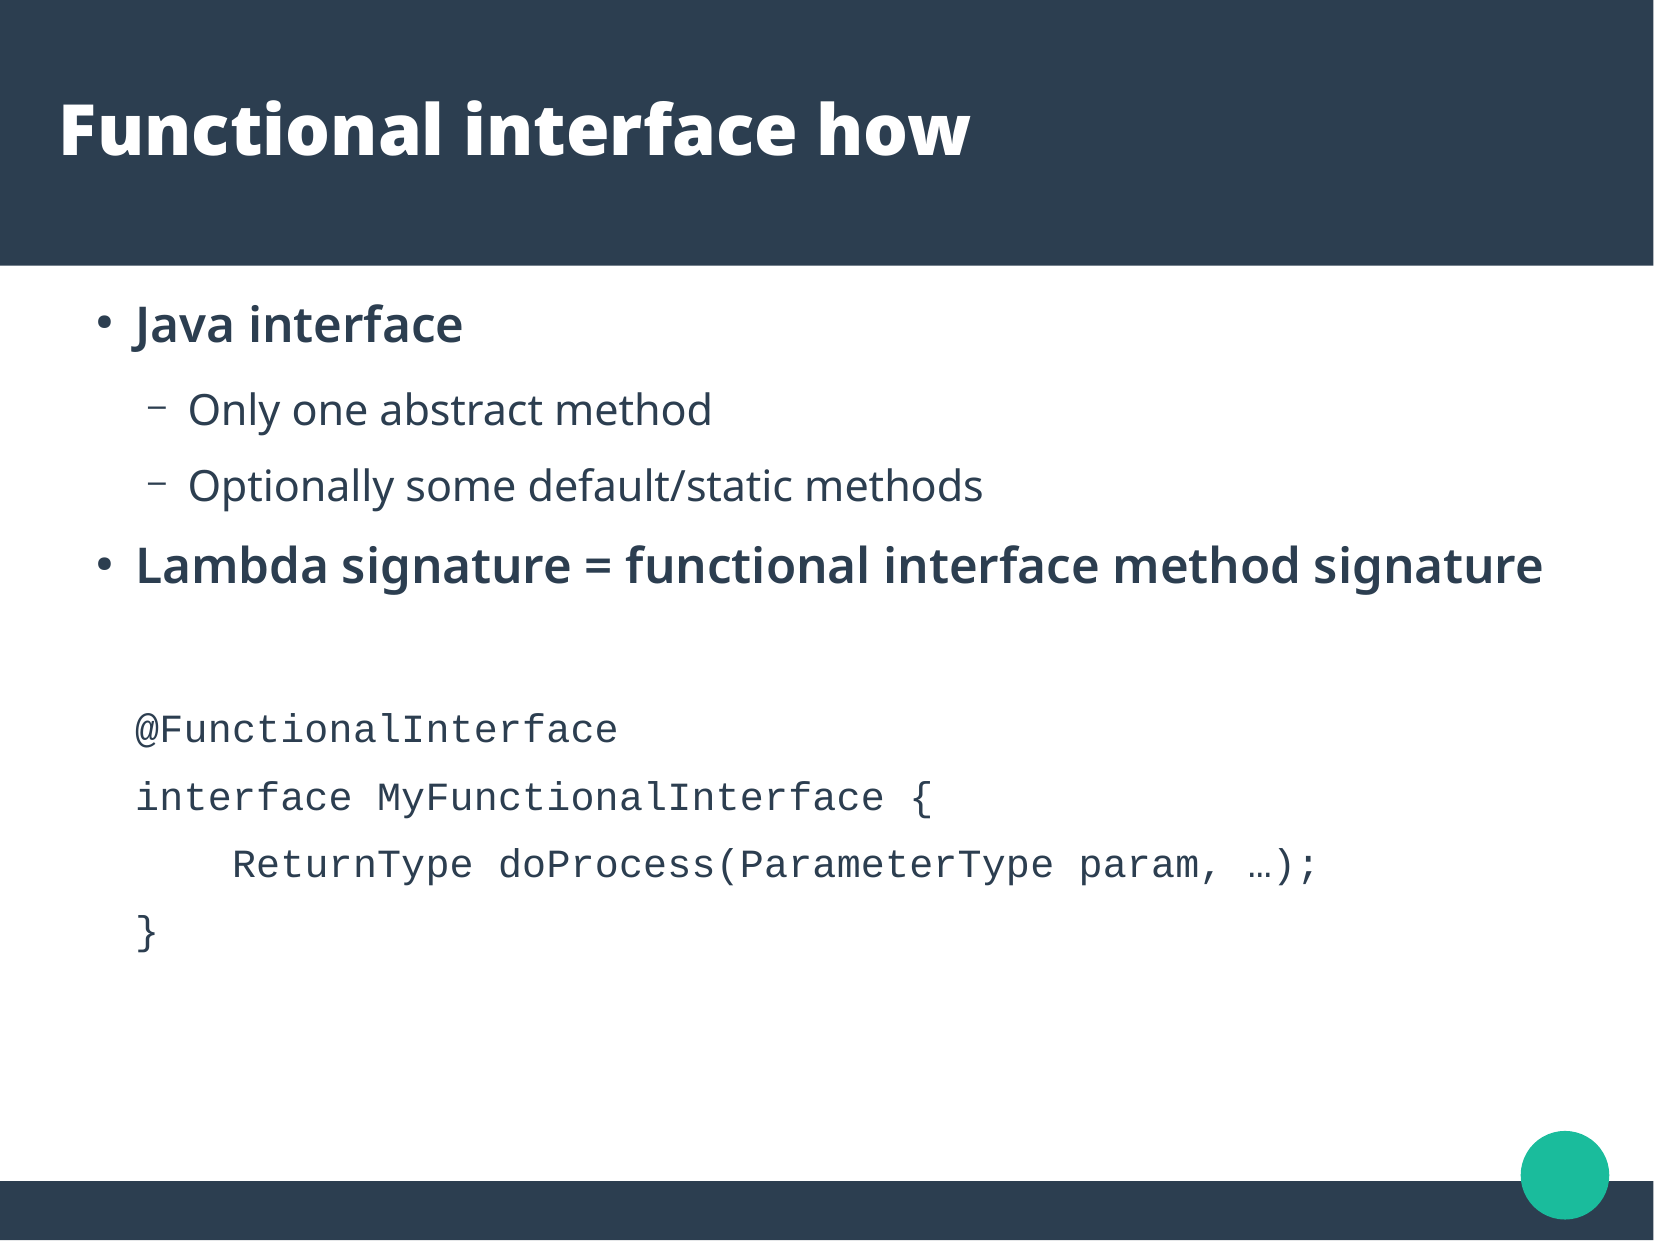

# Functional interface how
Java interface
Only one abstract method
Optionally some default/static methods
Lambda signature = functional interface method signature
@FunctionalInterface
interface MyFunctionalInterface {
 ReturnType doProcess(ParameterType param, …);
}